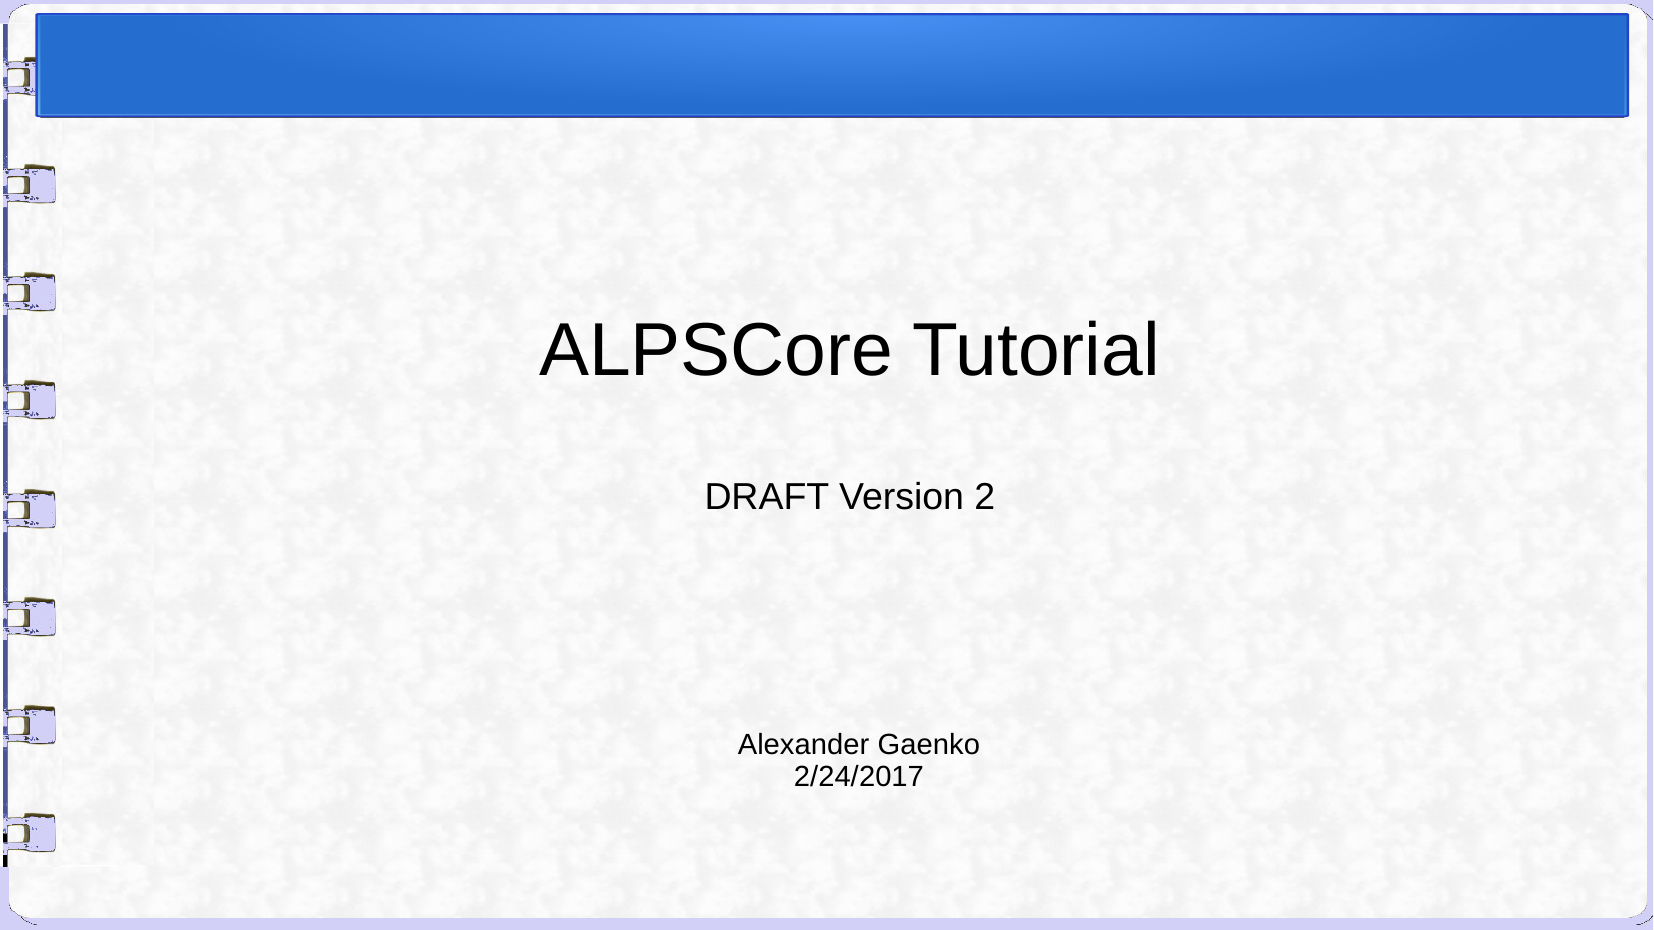

ALPSCore Tutorial
DRAFT Version 2
Alexander Gaenko
2/24/2017